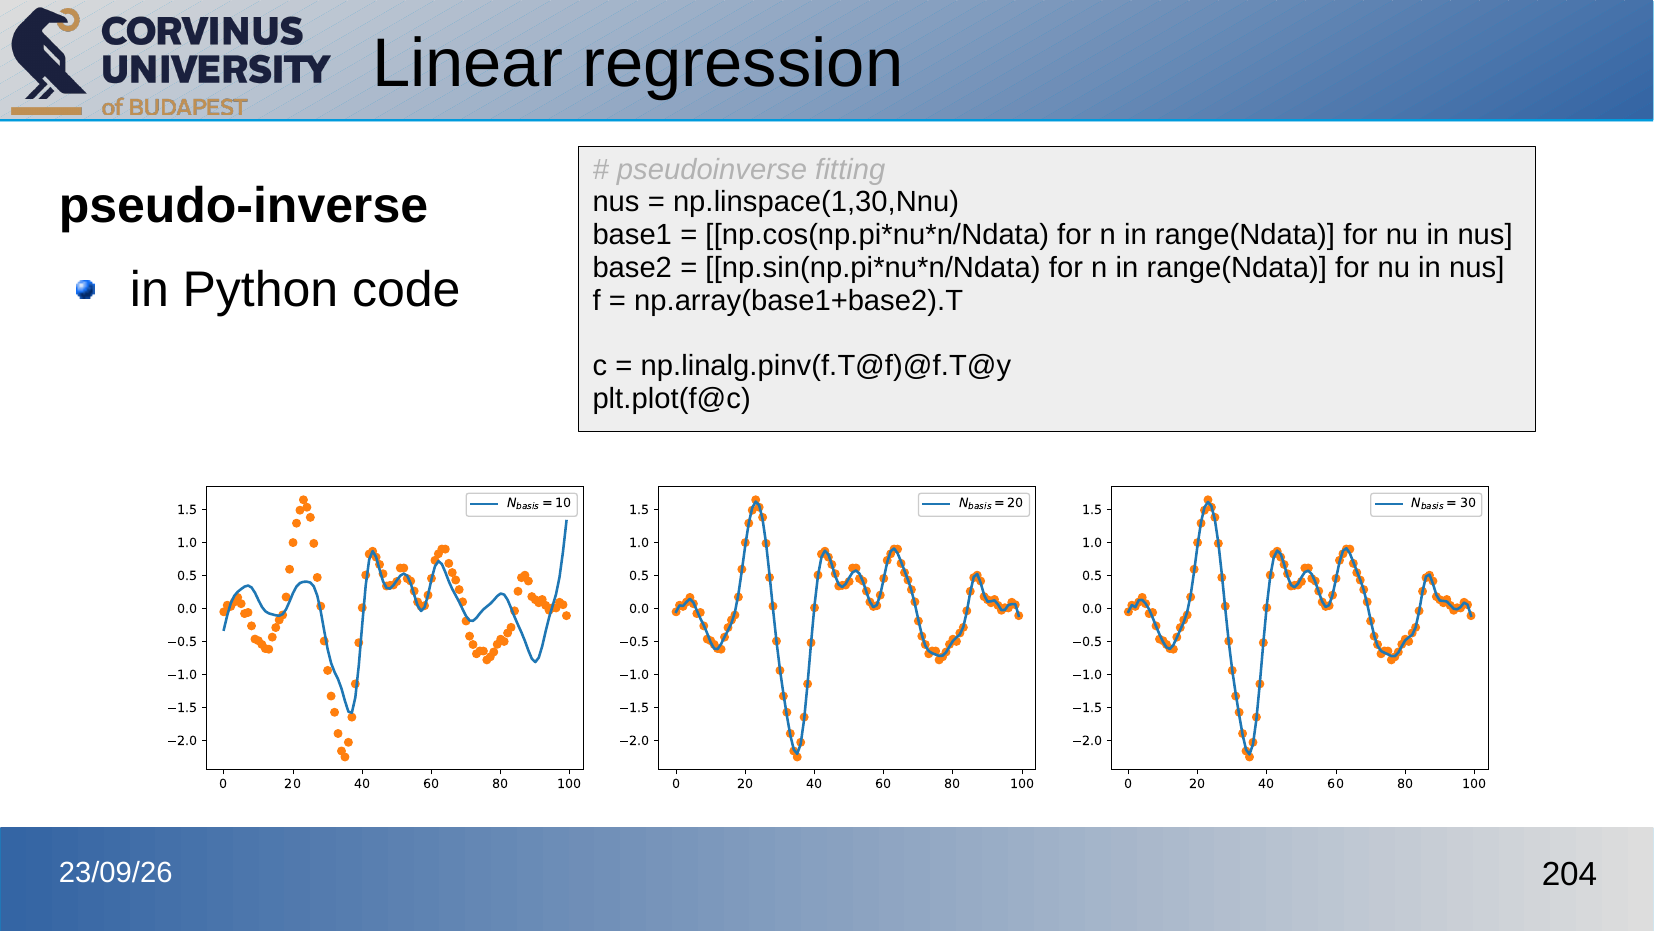

# Linear regression
# pseudoinverse fitting nus = np.linspace(1,30,Nnu)
base1 = [[np.cos(np.pi*nu*n/Ndata) for n in range(Ndata)] for nu in nus]
base2 = [[np.sin(np.pi*nu*n/Ndata) for n in range(Ndata)] for nu in nus]
f = np.array(base1+base2).T
c = np.linalg.pinv(f.T@f)@f.T@y
plt.plot(f@c)
pseudo-inverse
in Python code